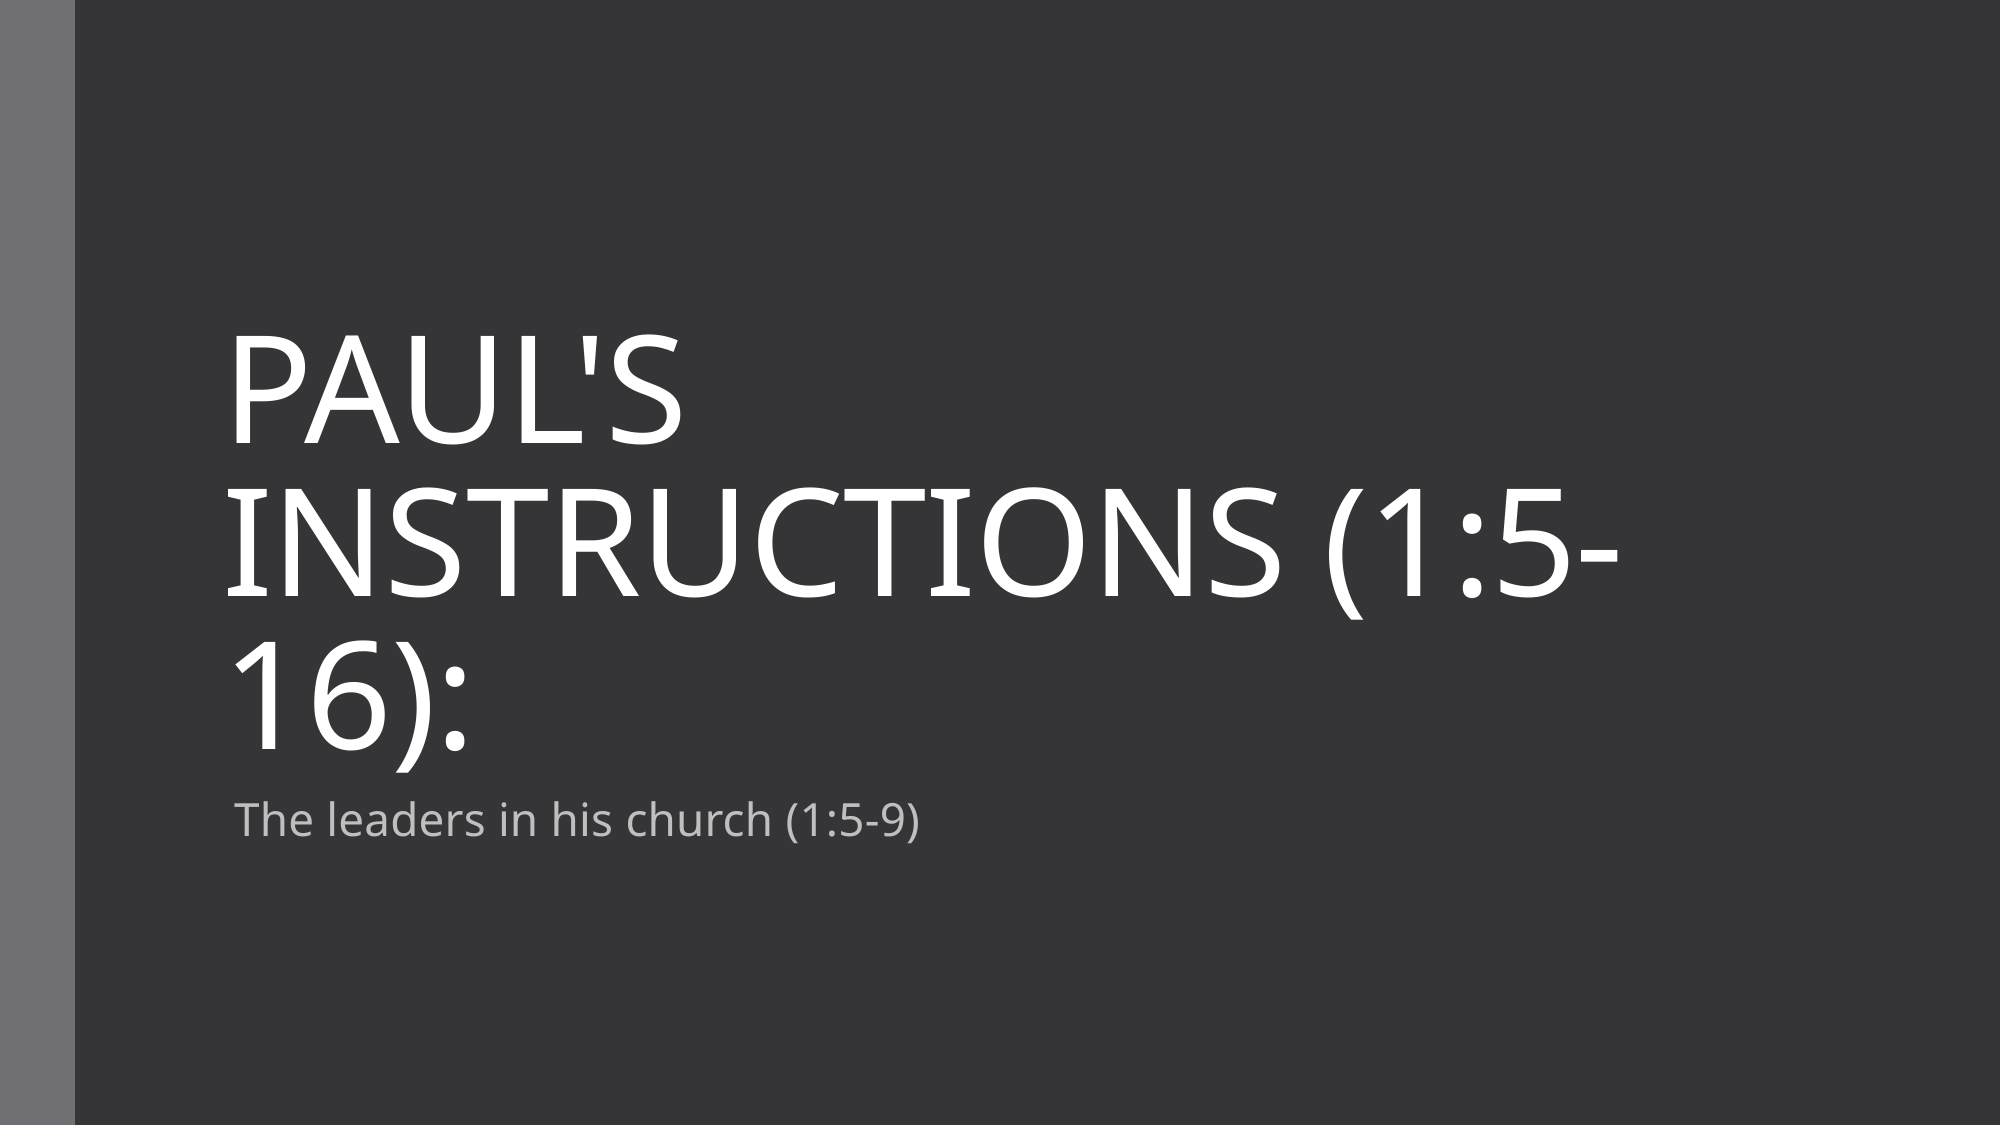

# PAUL'S INSTRUCTIONS (1:5-16):
 The leaders in his church (1:5-9)